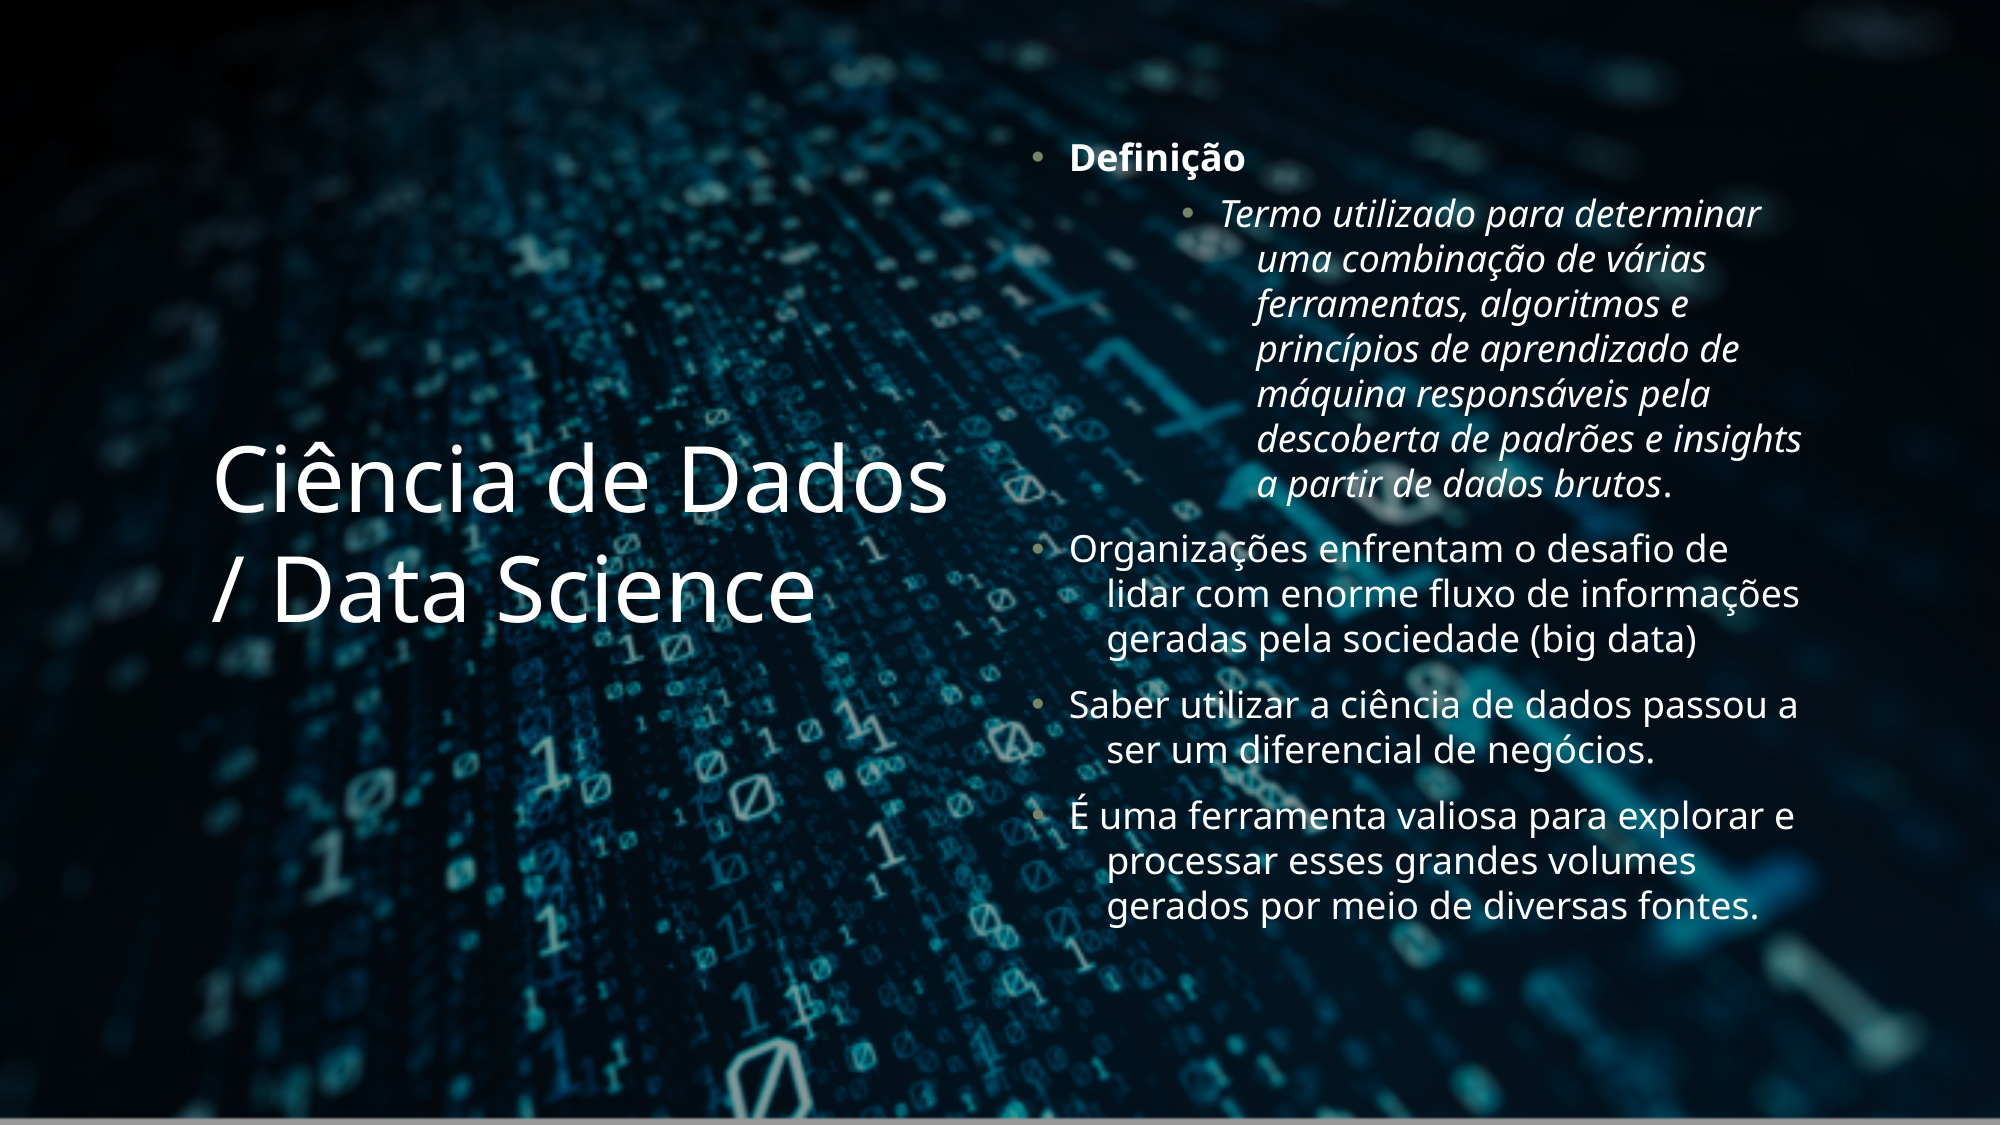

# Ciência de Dados / Data Science
Definição
Termo utilizado para determinar uma combinação de várias ferramentas, algoritmos e princípios de aprendizado de máquina responsáveis pela descoberta de padrões e insights a partir de dados brutos.
Organizações enfrentam o desafio de lidar com enorme fluxo de informações geradas pela sociedade (big data)
Saber utilizar a ciência de dados passou a ser um diferencial de negócios.
É uma ferramenta valiosa para explorar e processar esses grandes volumes gerados por meio de diversas fontes.